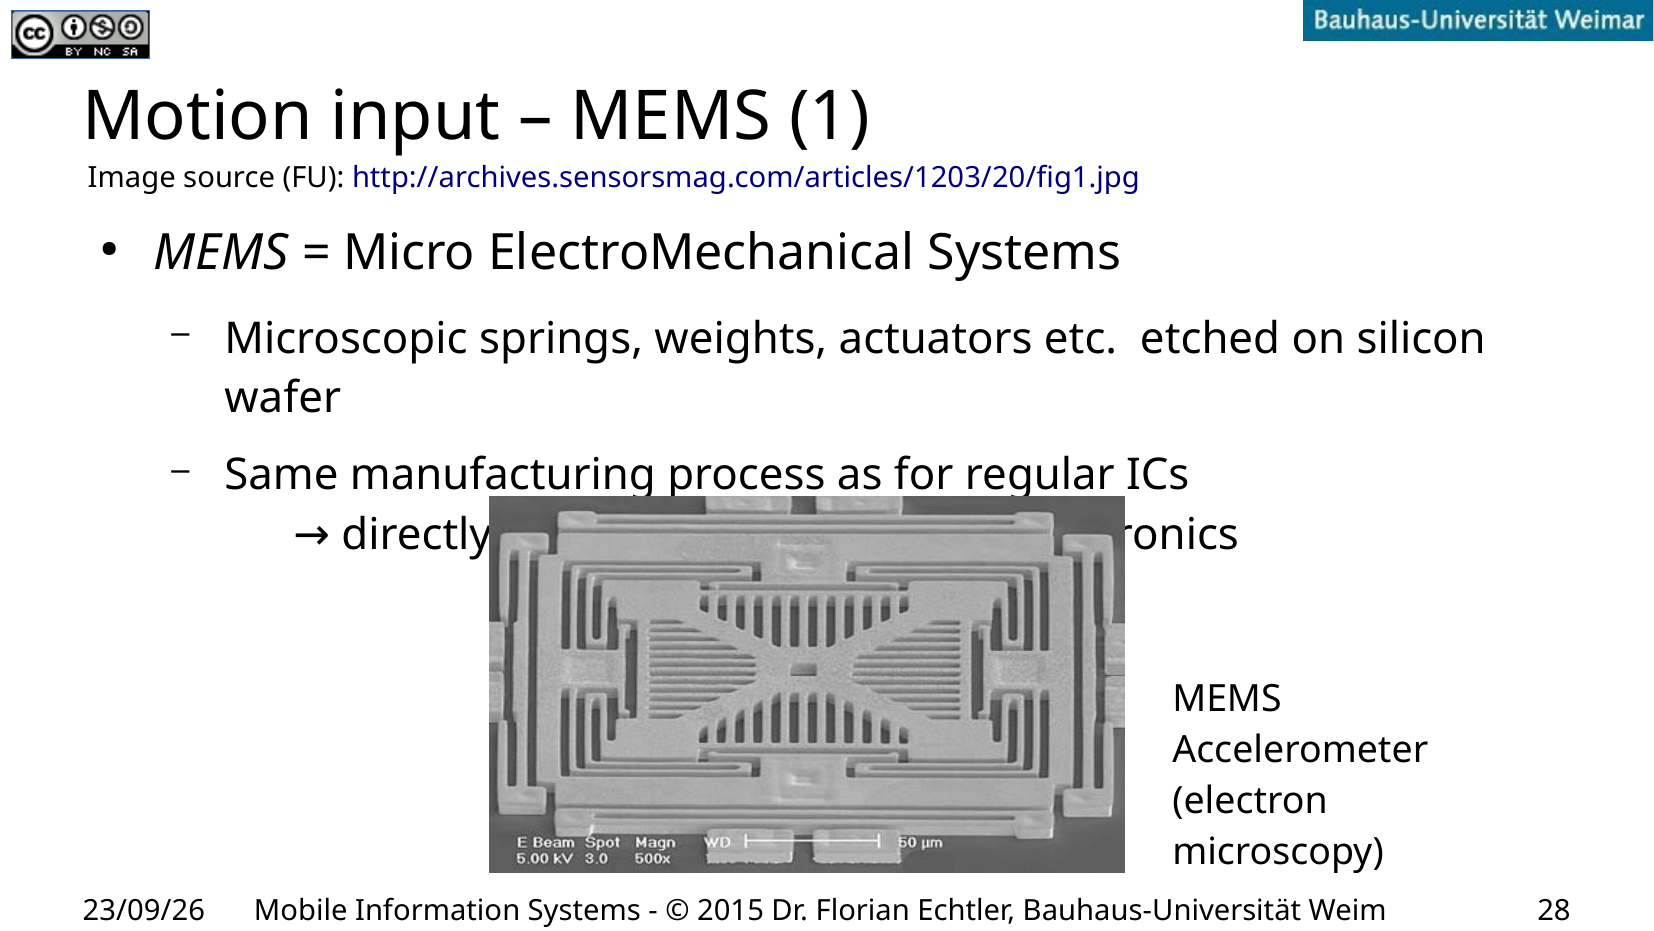

# Motion input – MEMS (1)
Image source (FU): http://archives.sensorsmag.com/articles/1203/20/fig1.jpg
MEMS = Micro ElectroMechanical Systems
Microscopic springs, weights, actuators etc. etched on silicon wafer
Same manufacturing process as for regular ICs → directly integrated with read-out electronics
MEMS Accelerometer (electron microscopy)
Mobile Information Systems - © 2015 Dr. Florian Echtler, Bauhaus-Universität Weimar
28